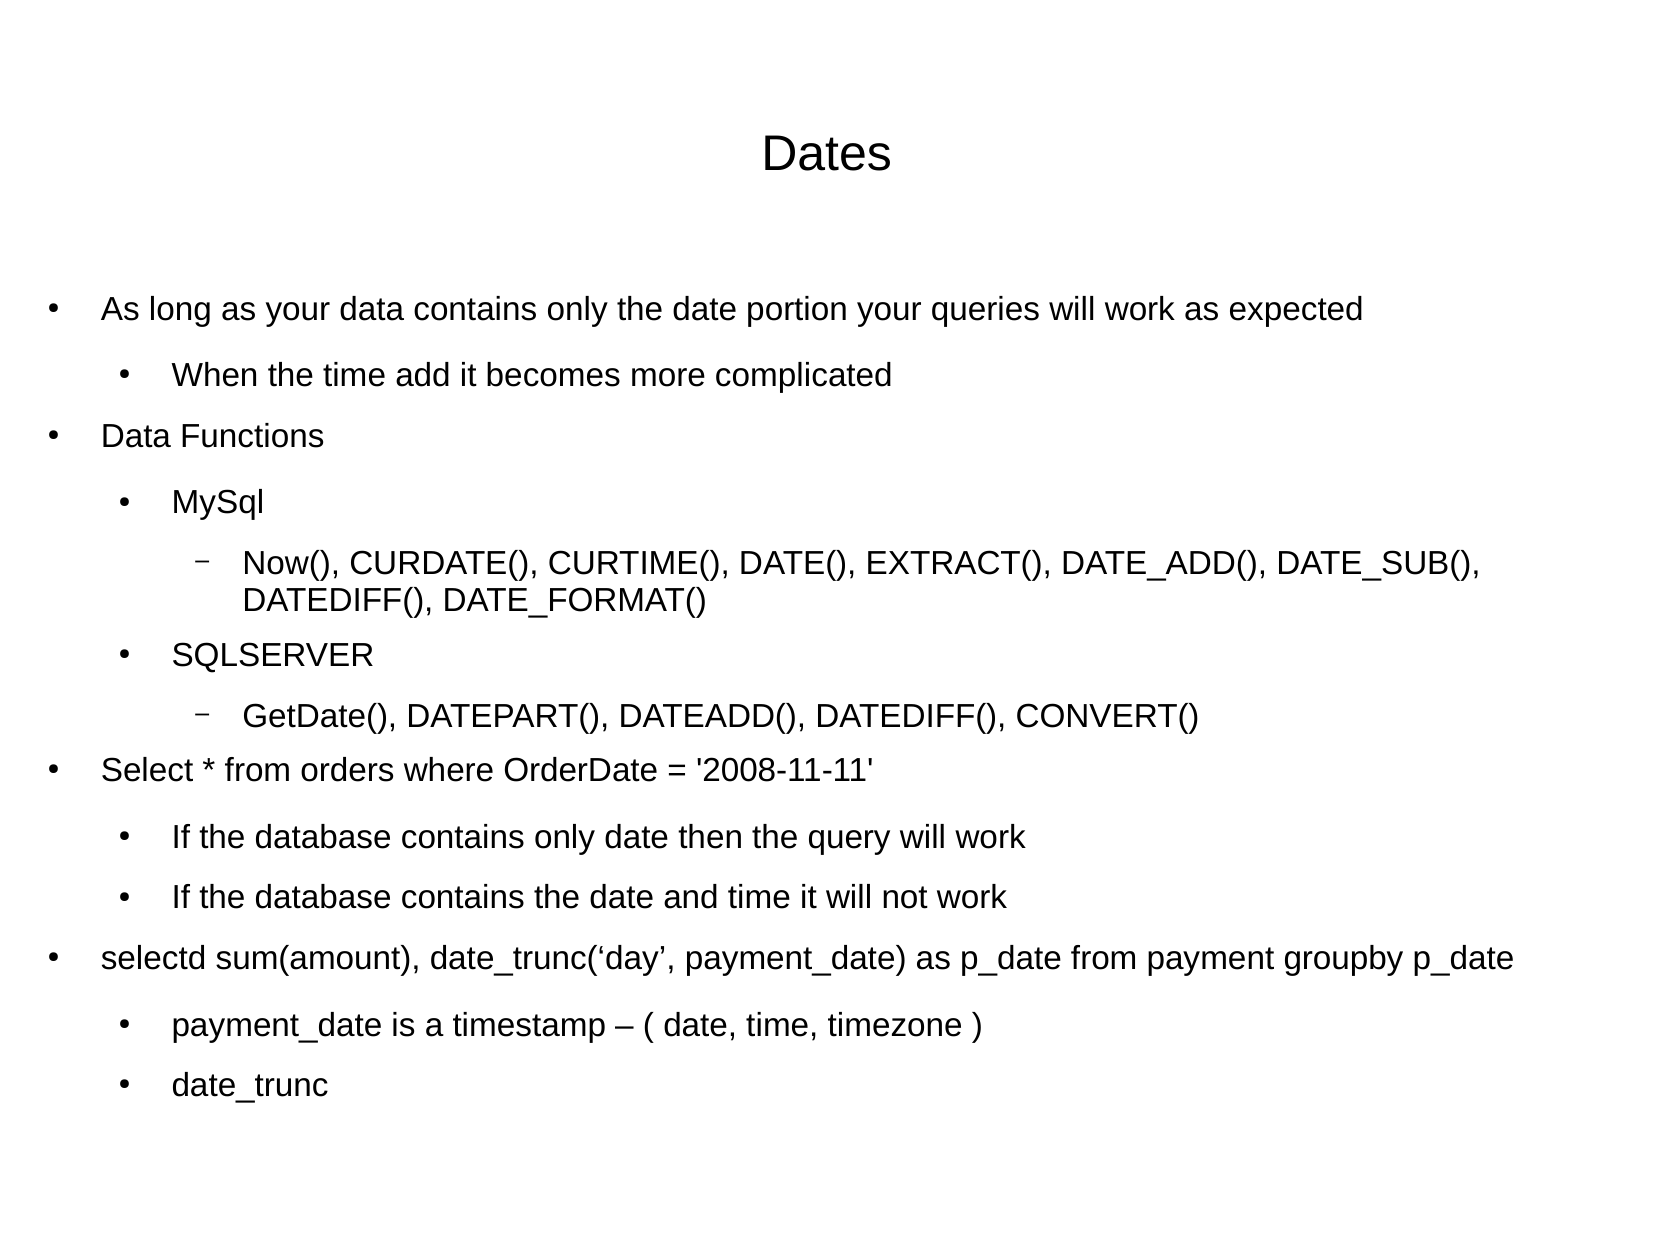

# Dates
As long as your data contains only the date portion your queries will work as expected
When the time add it becomes more complicated
Data Functions
MySql
Now(), CURDATE(), CURTIME(), DATE(), EXTRACT(), DATE_ADD(), DATE_SUB(), DATEDIFF(), DATE_FORMAT()
SQLSERVER
GetDate(), DATEPART(), DATEADD(), DATEDIFF(), CONVERT()
Select * from orders where OrderDate = '2008-11-11'
If the database contains only date then the query will work
If the database contains the date and time it will not work
selectd sum(amount), date_trunc(‘day’, payment_date) as p_date from payment groupby p_date
payment_date is a timestamp – ( date, time, timezone )
date_trunc